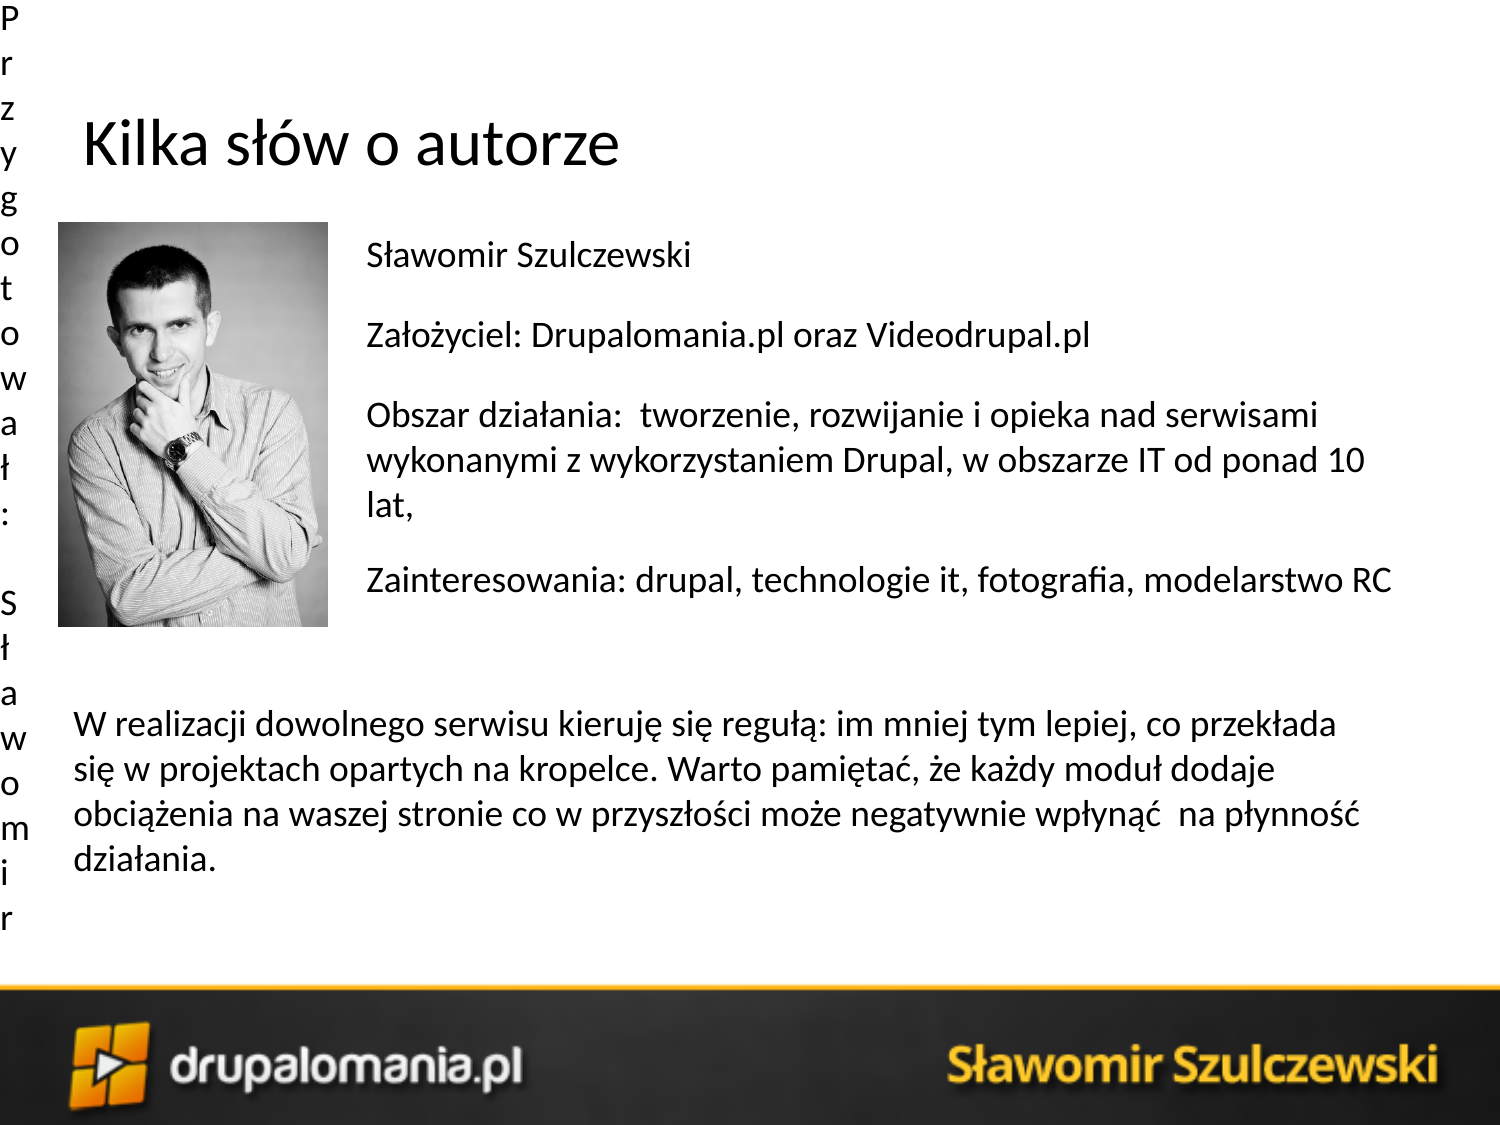

Przygotował: Sławomir Szulczewski (Drupalomania.pl)
Kilka słów o autorze
Sławomir Szulczewski
Założyciel: Drupalomania.pl oraz Videodrupal.pl
Obszar działania: tworzenie, rozwijanie i opieka nad serwisami wykonanymi z wykorzystaniem Drupal, w obszarze IT od ponad 10 lat,
Zainteresowania: drupal, technologie it, fotografia, modelarstwo RC
W realizacji dowolnego serwisu kieruję się regułą: im mniej tym lepiej, co przekłada się w projektach opartych na kropelce. Warto pamiętać, że każdy moduł dodaje obciążenia na waszej stronie co w przyszłości może negatywnie wpłynąć na płynność działania.